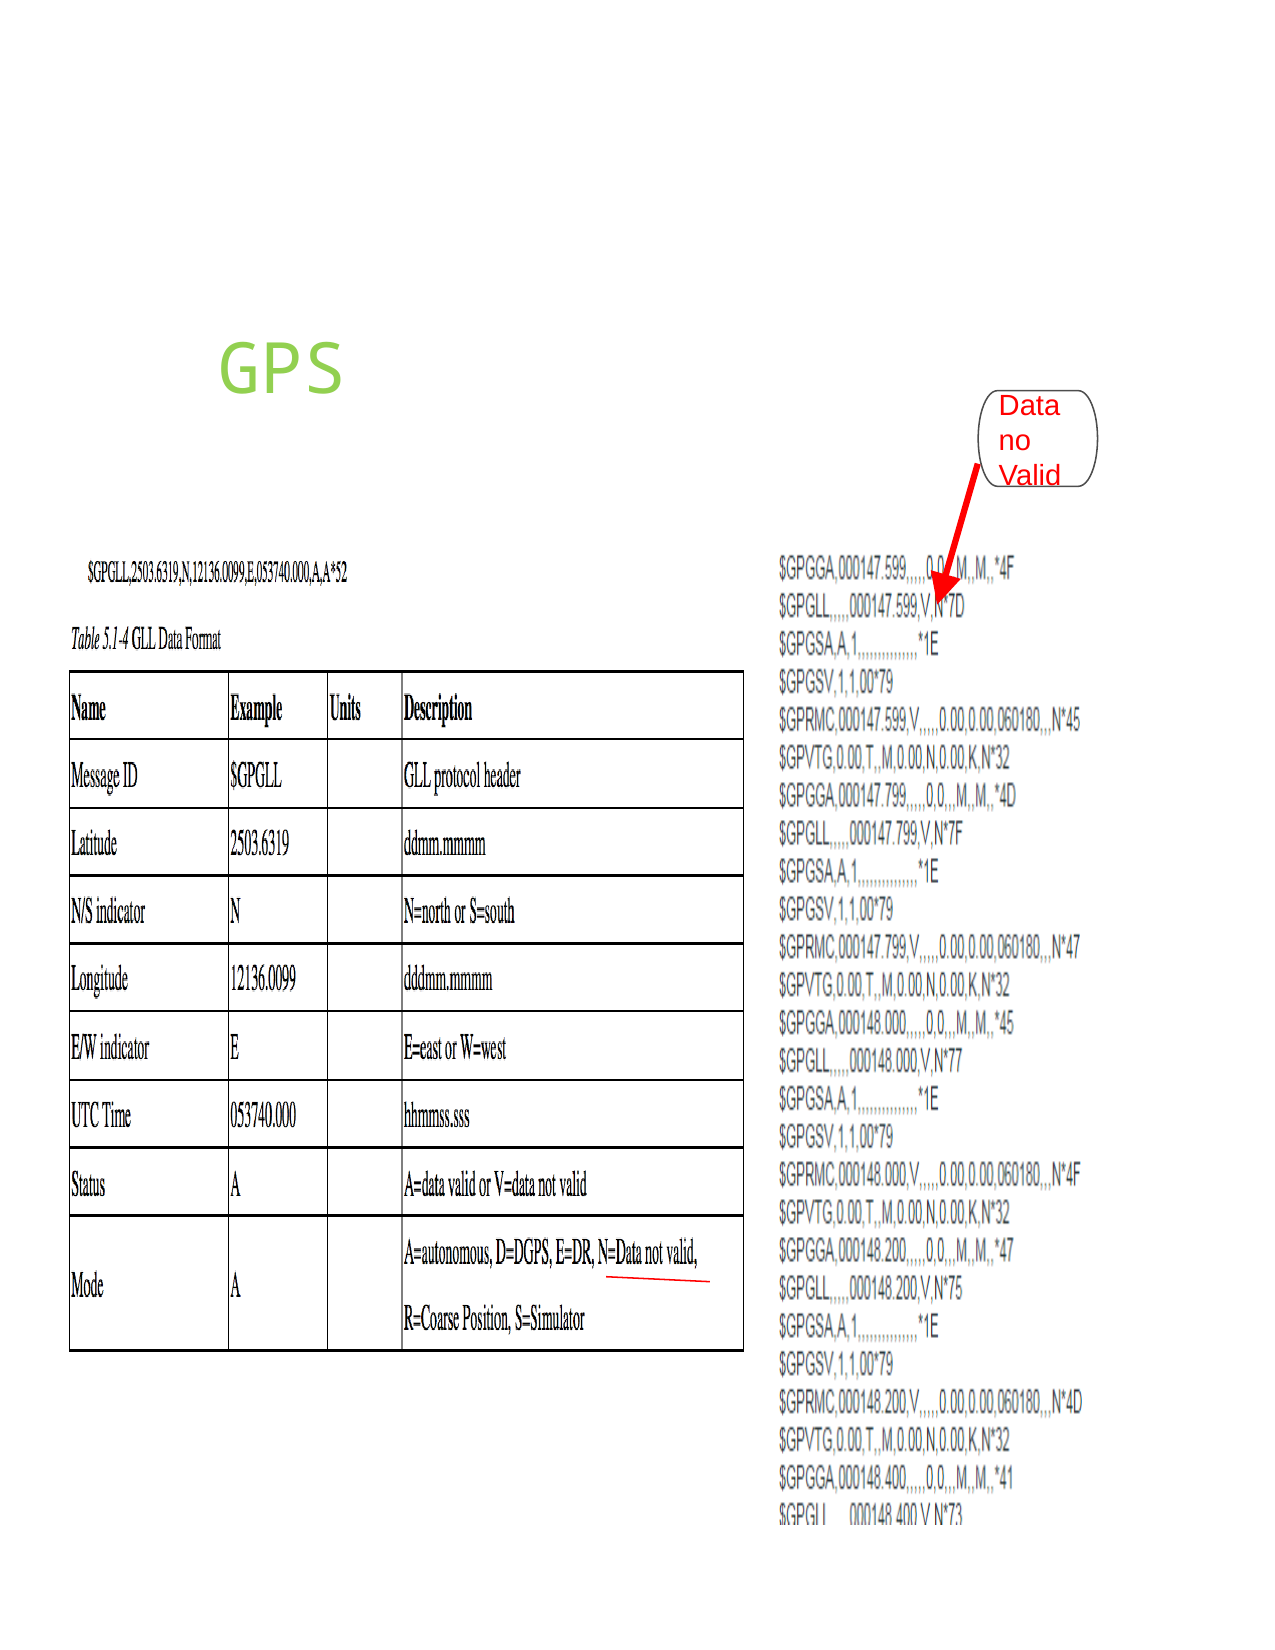

GPS
#
Data no Valid
GPS DATA RECEIVED
$GPGGA,053740.000,2503.6319,N,12136.0099,E,1,08,1.1,63.8,M,15.2,M,,0000*64